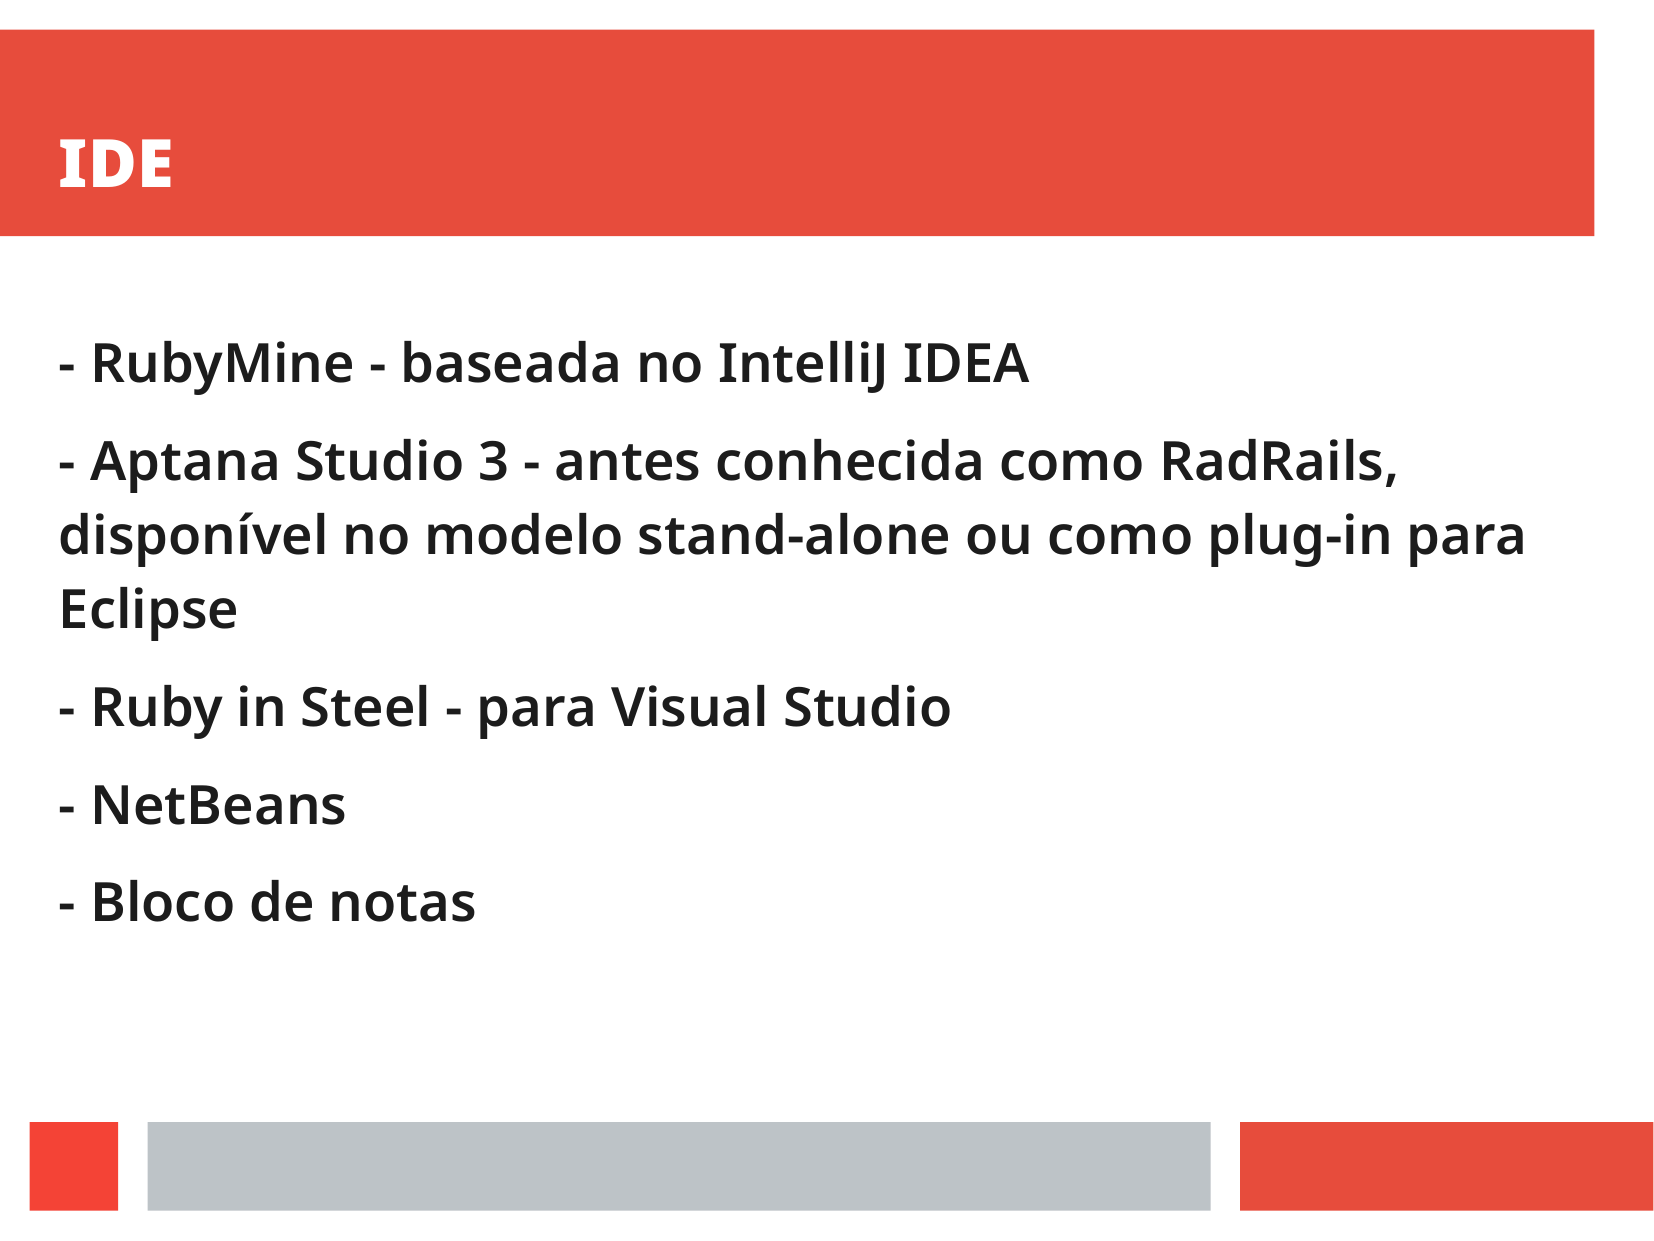

# IDE
‑ RubyMine - baseada no IntelliJ IDEA
- Aptana Studio 3 - antes conhecida como RadRails, disponível no modelo stand-alone ou como plug-in para Eclipse
- Ruby in Steel - para Visual Studio
- NetBeans
- Bloco de notas